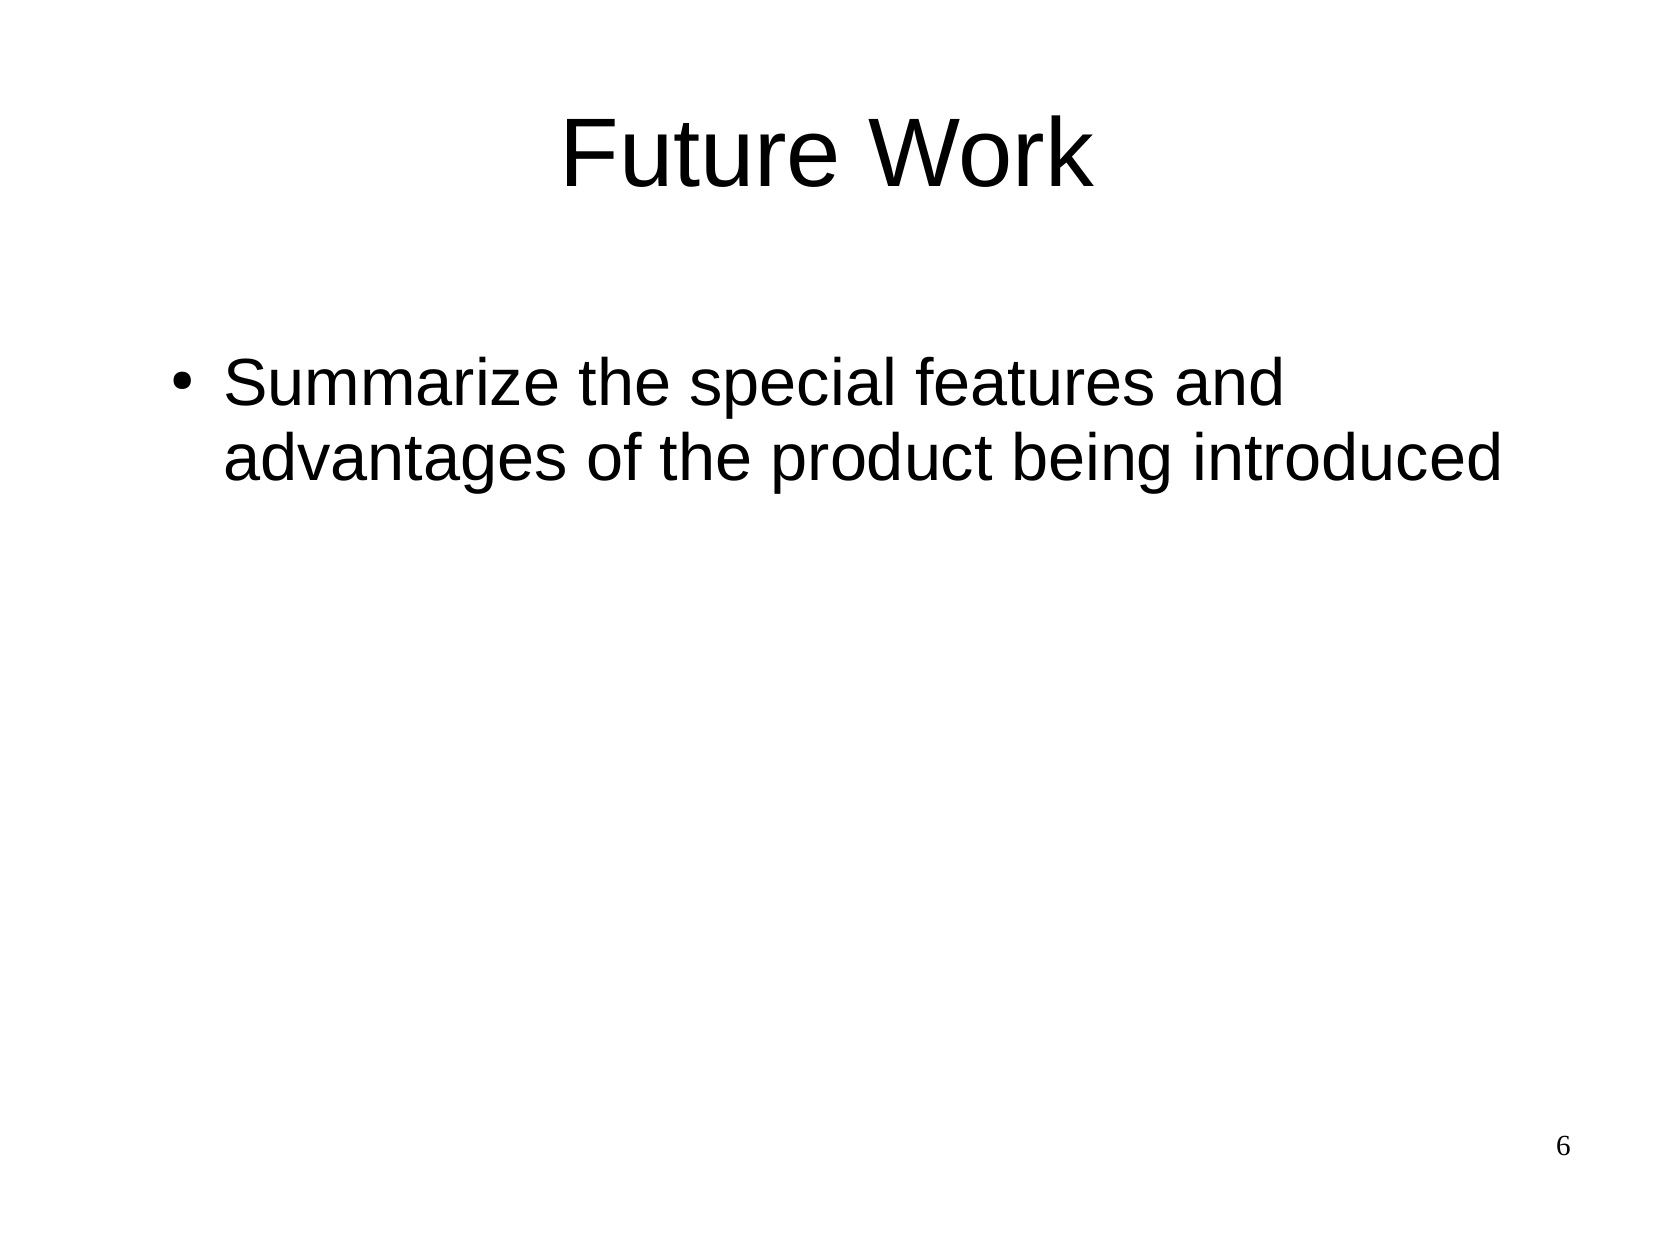

# Future Work
Summarize the special features and advantages of the product being introduced
6